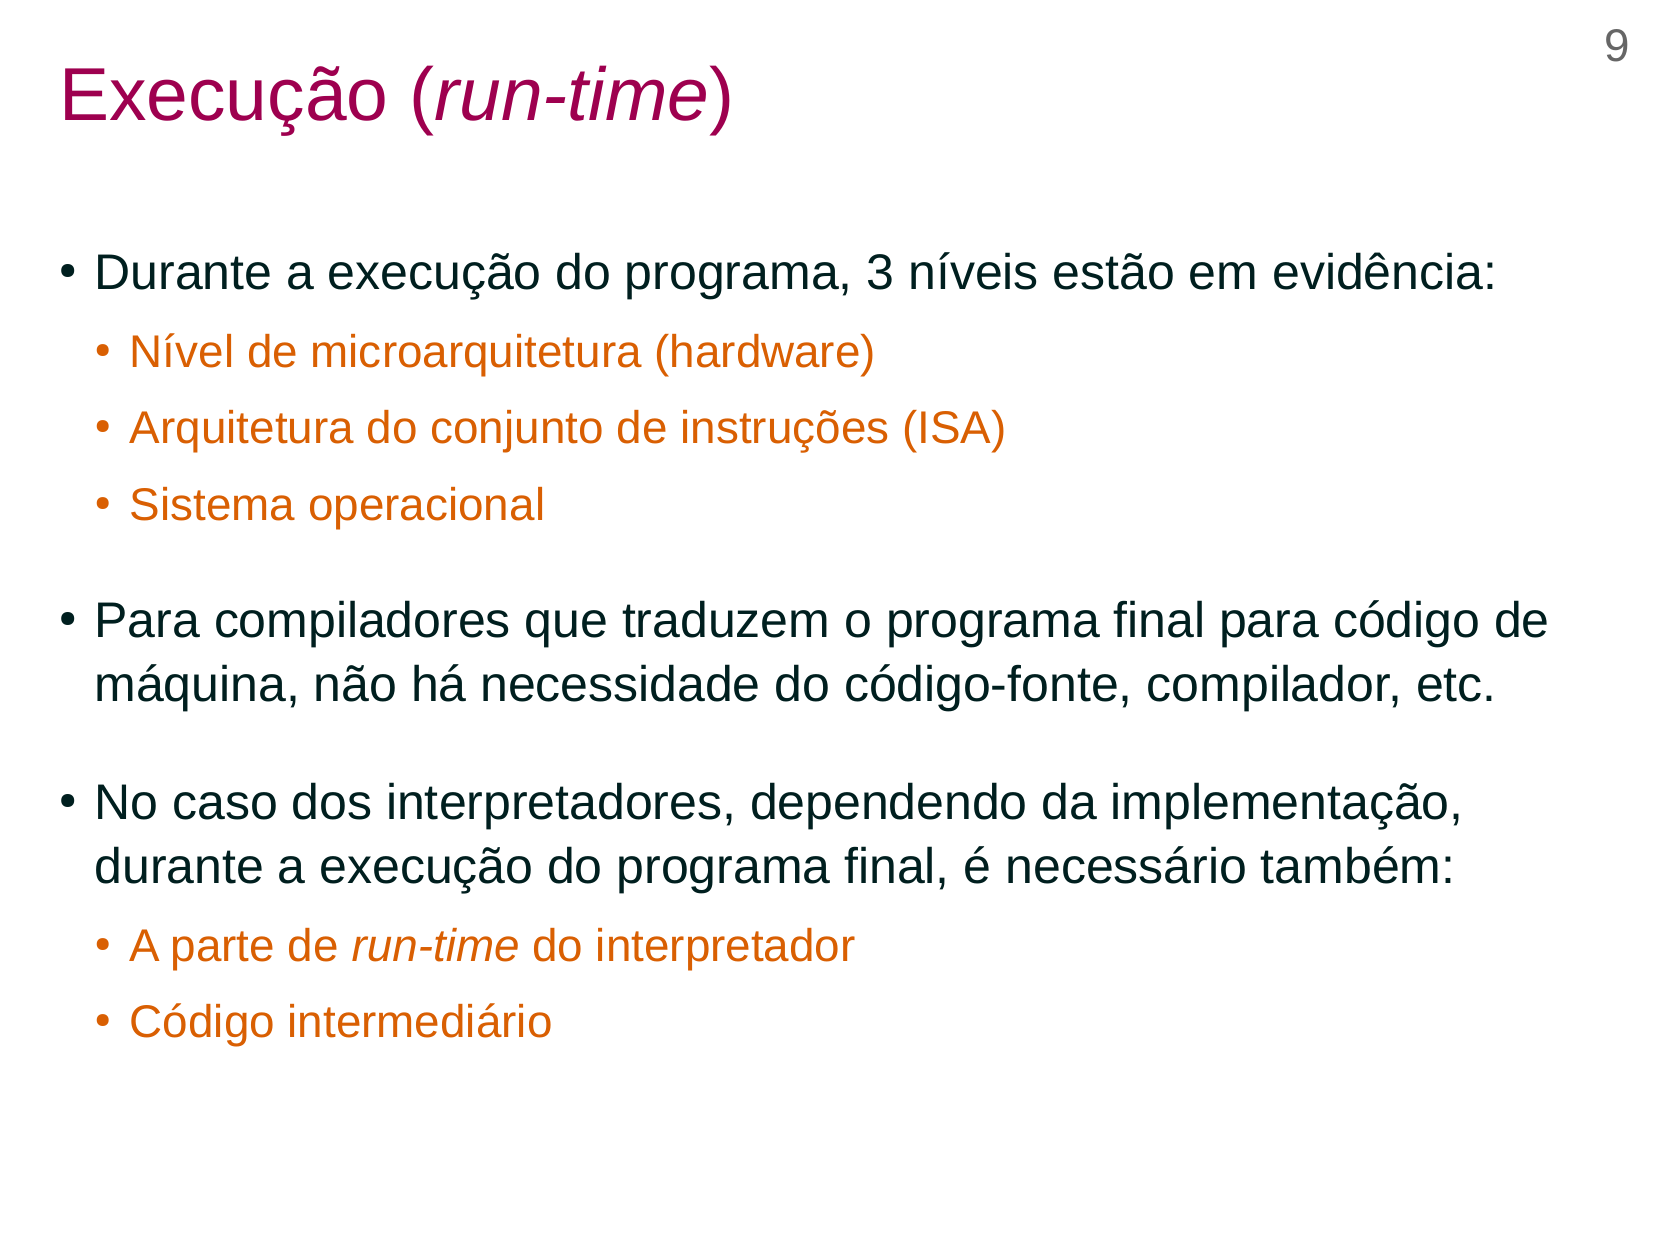

9
# Execução (run-time)
Durante a execução do programa, 3 níveis estão em evidência:
Nível de microarquitetura (hardware)
Arquitetura do conjunto de instruções (ISA)
Sistema operacional
Para compiladores que traduzem o programa final para código de máquina, não há necessidade do código-fonte, compilador, etc.
No caso dos interpretadores, dependendo da implementação, durante a execução do programa final, é necessário também:
A parte de run-time do interpretador
Código intermediário